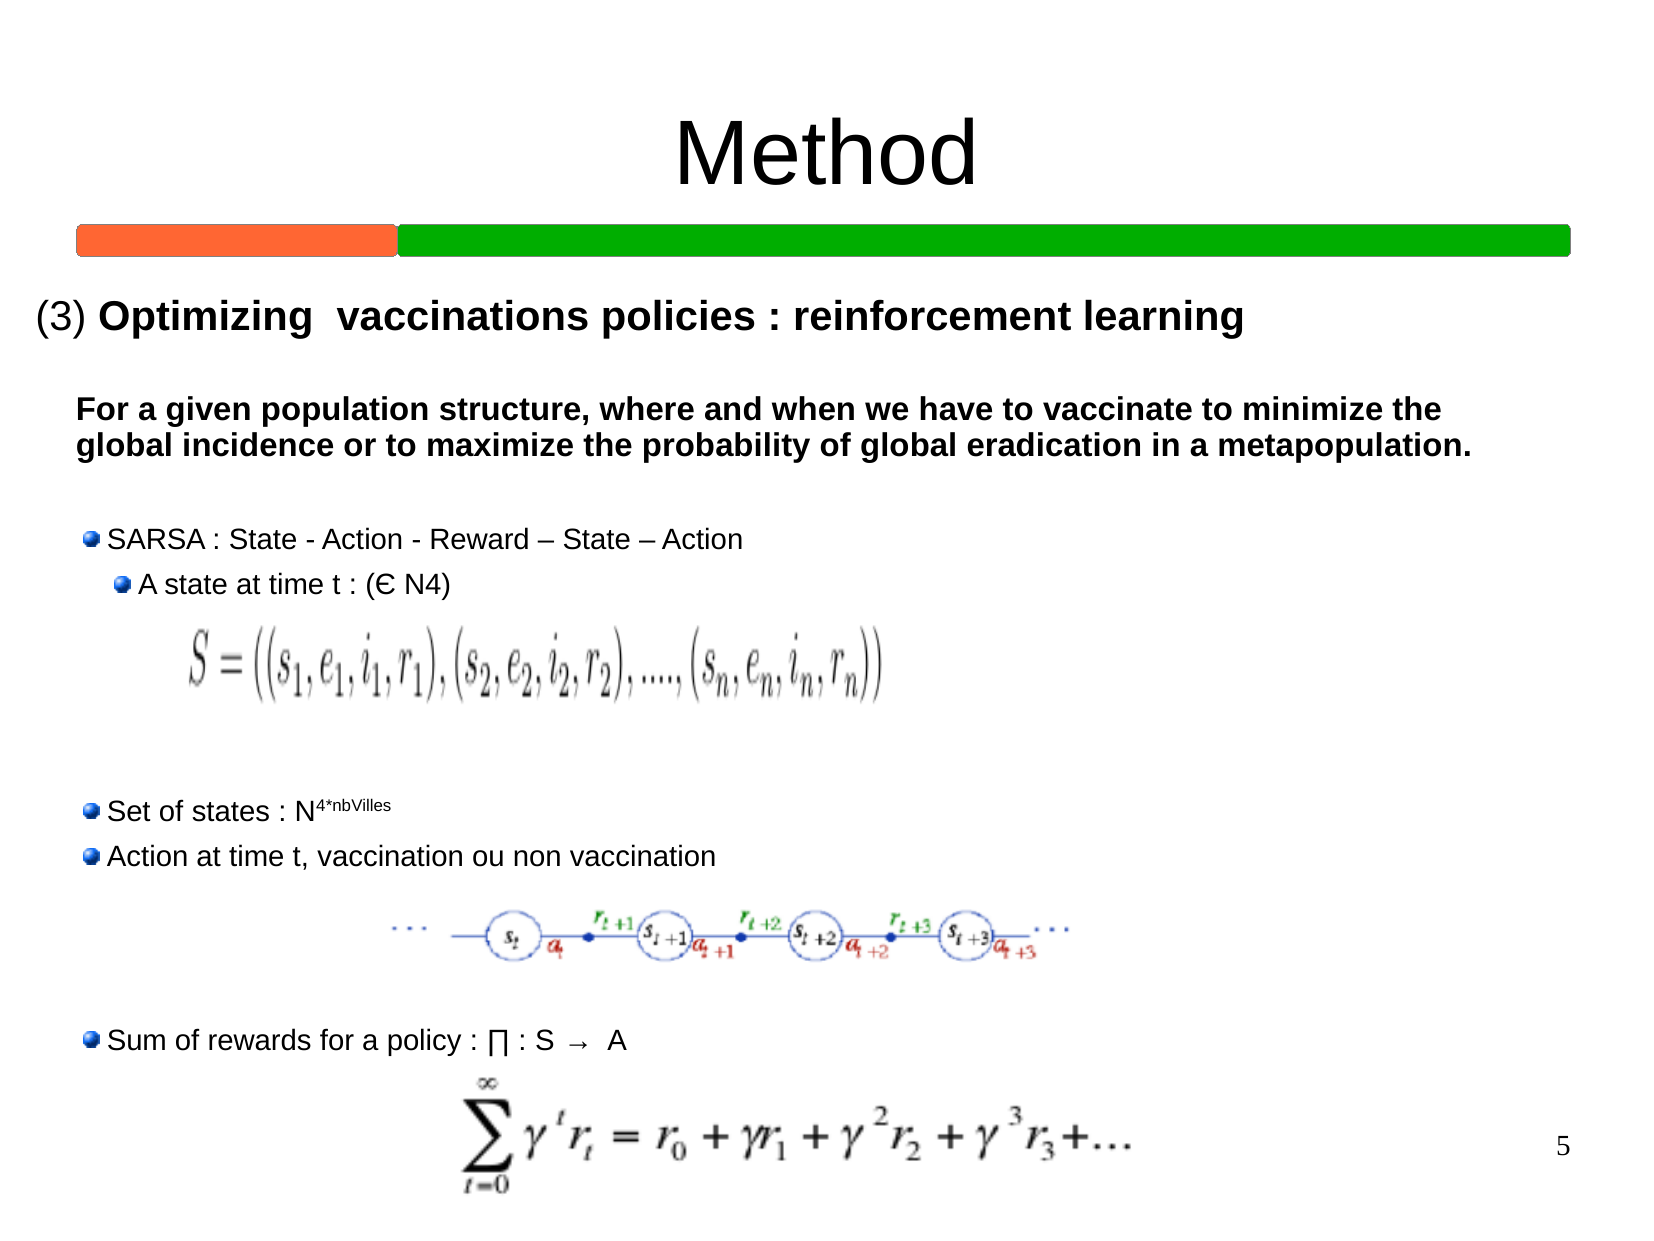

# Method
(3) Optimizing vaccinations policies : reinforcement learning
For a given population structure, where and when we have to vaccinate to minimize the global incidence or to maximize the probability of global eradication in a metapopulation.
SARSA : State - Action - Reward – State – Action
A state at time t : (Є N4)
Set of states : N4*nbVilles
Action at time t, vaccination ou non vaccination
Sum of rewards for a policy : ∏ : S → A
5